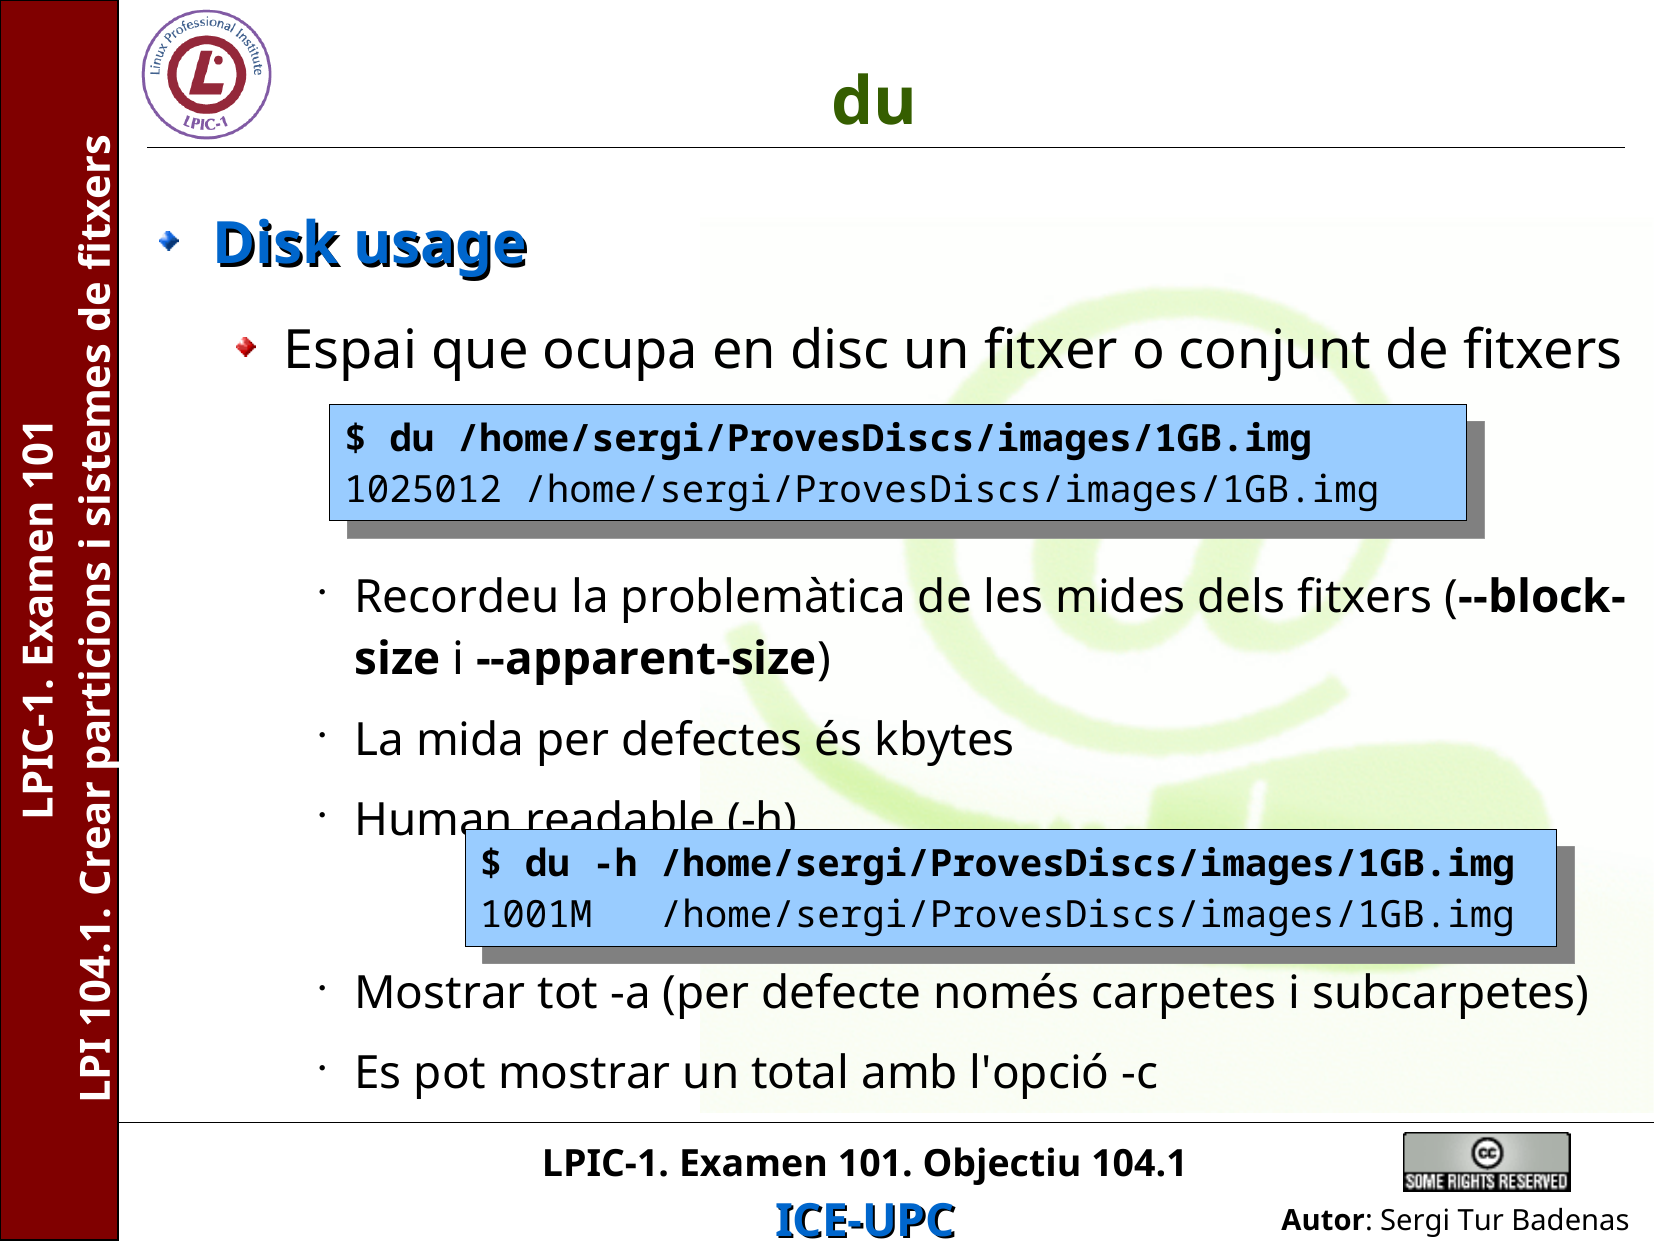

# du
Disk usage
Espai que ocupa en disc un fitxer o conjunt de fitxers
Recordeu la problemàtica de les mides dels fitxers (--block-size i --apparent-size)
La mida per defectes és kbytes
Human readable (-h)
Mostrar tot -a (per defecte només carpetes i subcarpetes)
Es pot mostrar un total amb l'opció -c
$ du /home/sergi/ProvesDiscs/images/1GB.img
1025012 /home/sergi/ProvesDiscs/images/1GB.img
$ du -h /home/sergi/ProvesDiscs/images/1GB.img
1001M /home/sergi/ProvesDiscs/images/1GB.img